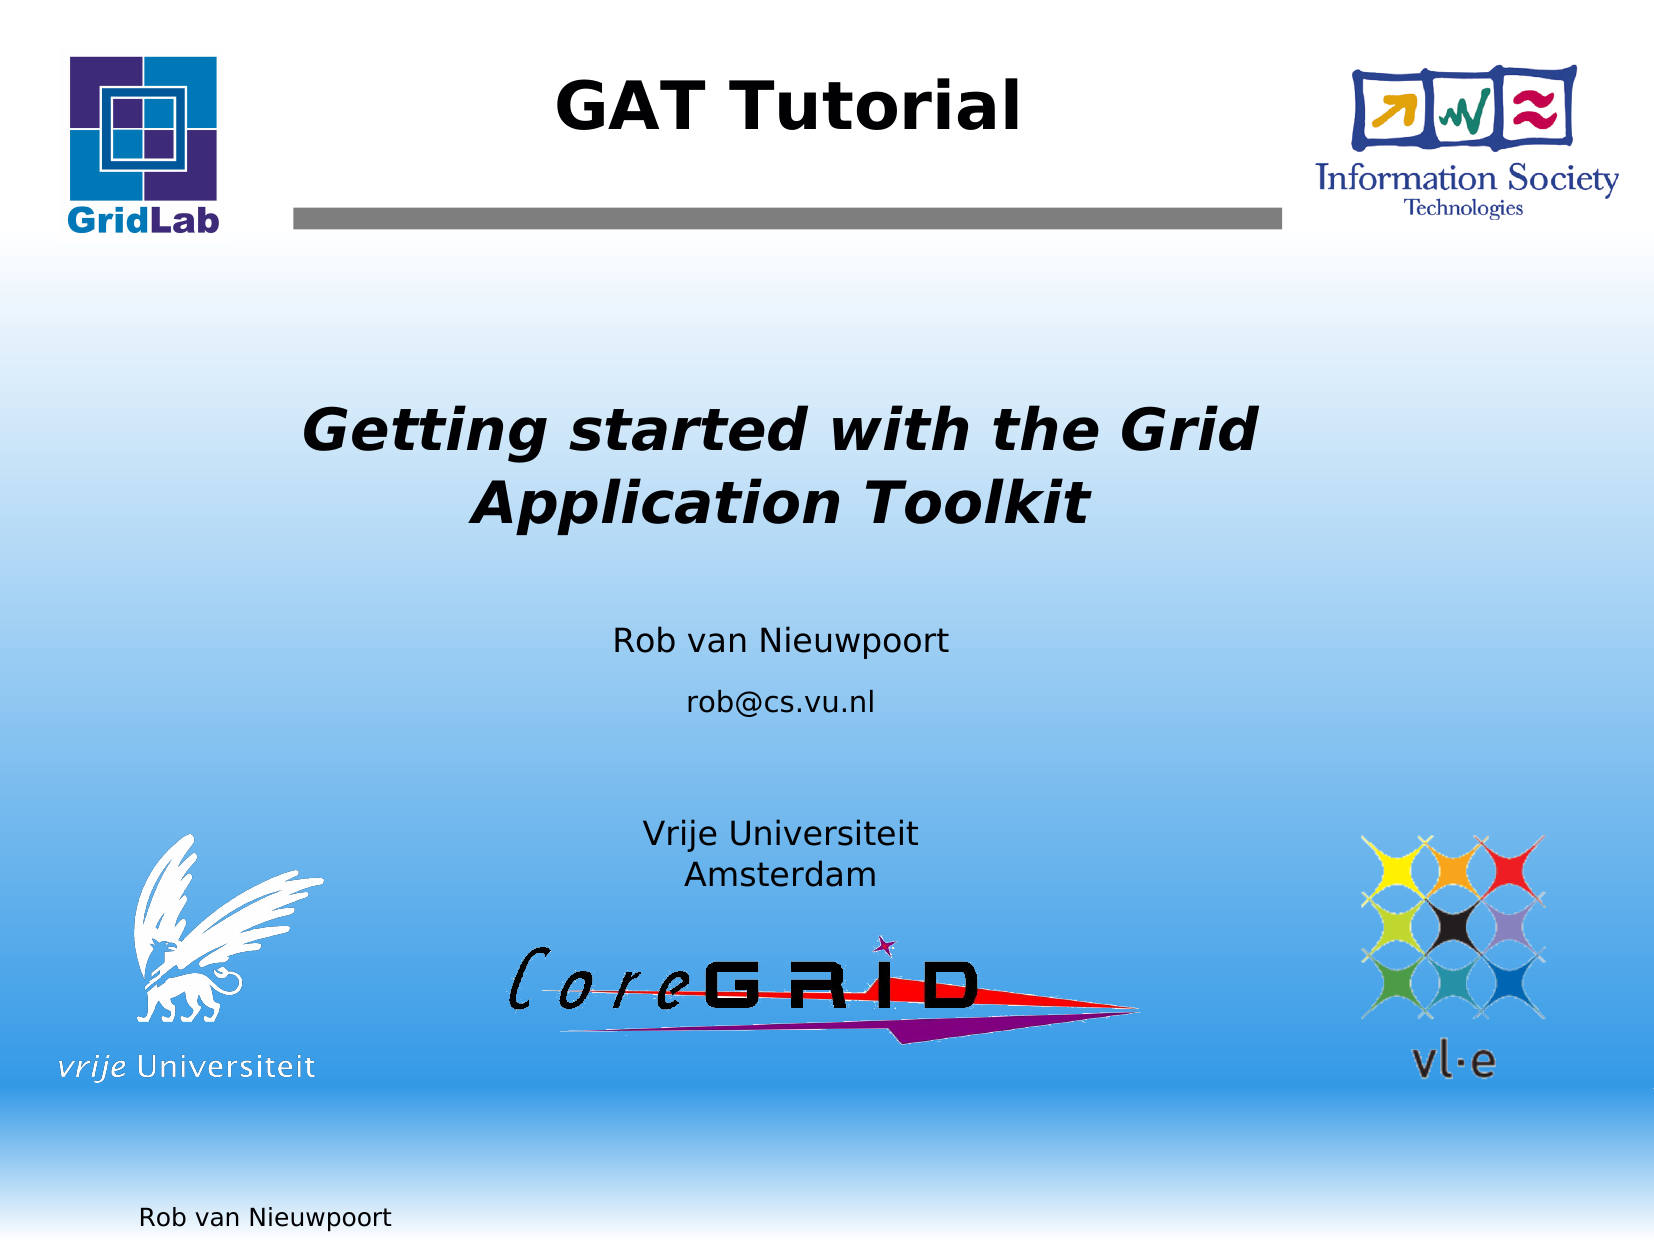

# GAT Tutorial
Getting started with the Grid Application Toolkit
Rob van Nieuwpoort
rob@cs.vu.nl
Vrije Universiteit Amsterdam